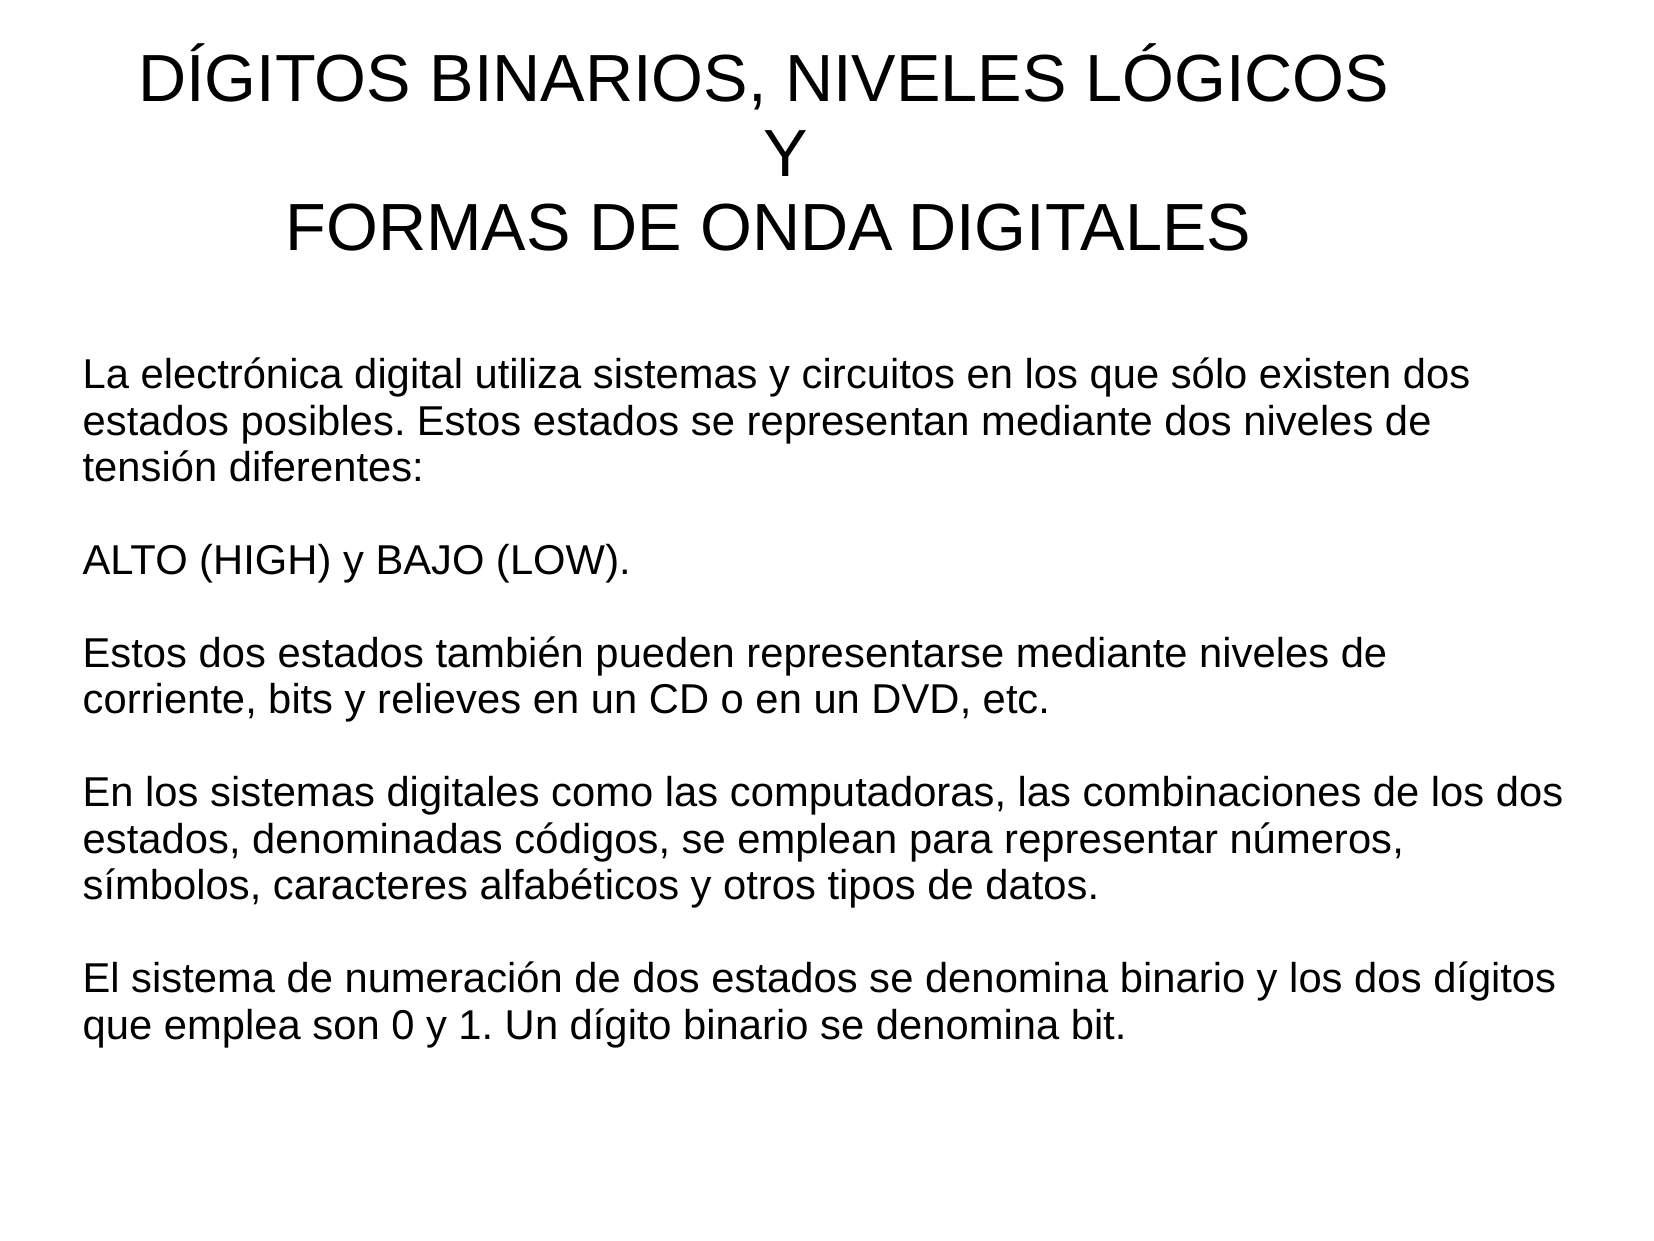

# DÍGITOS BINARIOS, NIVELES LÓGICOS Y FORMAS DE ONDA DIGITALES
La electrónica digital utiliza sistemas y circuitos en los que sólo existen dos estados posibles. Estos estados se representan mediante dos niveles de tensión diferentes:
ALTO (HIGH) y BAJO (LOW).
Estos dos estados también pueden representarse mediante niveles de corriente, bits y relieves en un CD o en un DVD, etc.
En los sistemas digitales como las computadoras, las combinaciones de los dos estados, denominadas códigos, se emplean para representar números, símbolos, caracteres alfabéticos y otros tipos de datos.
El sistema de numeración de dos estados se denomina binario y los dos dígitos que emplea son 0 y 1. Un dígito binario se denomina bit.